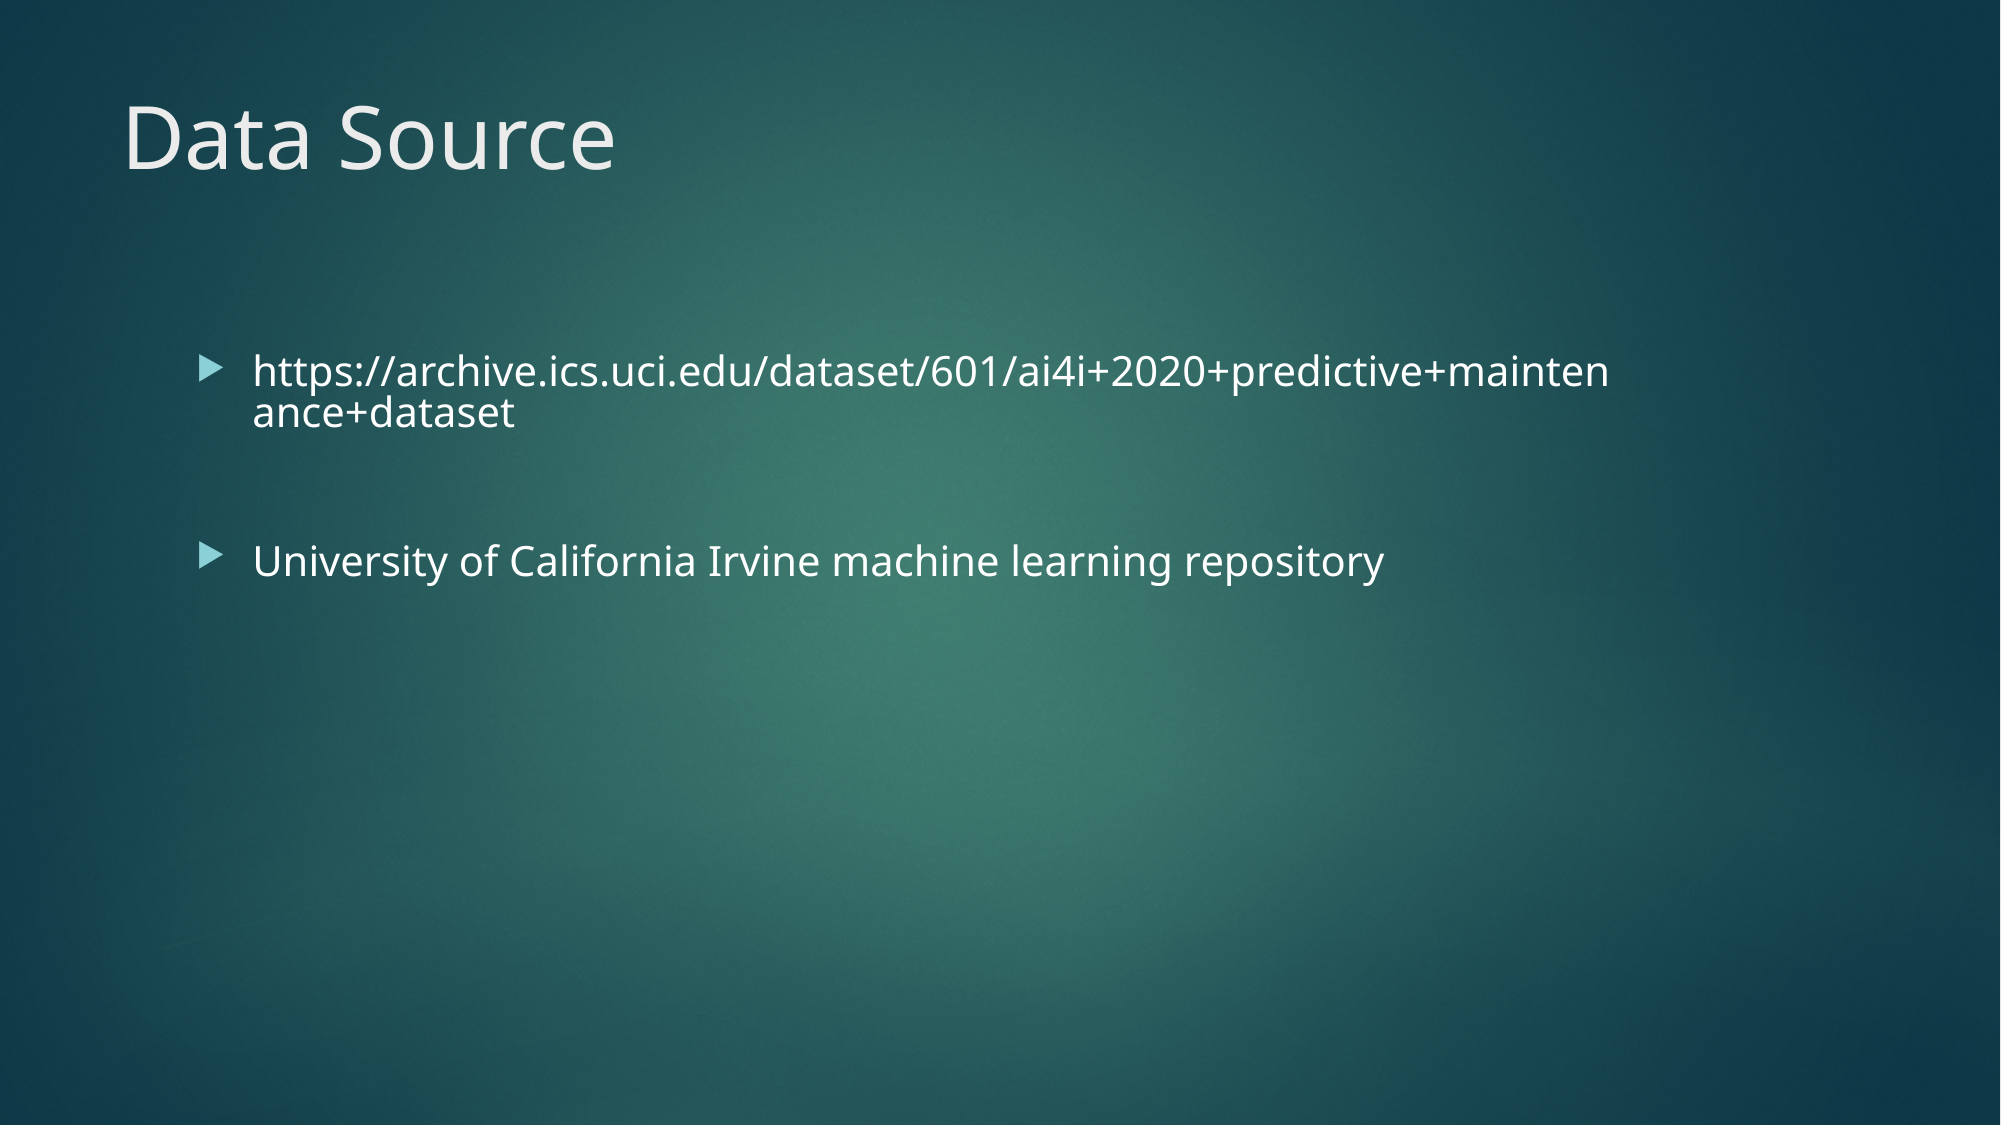

# Data Source
https://archive.ics.uci.edu/dataset/601/ai4i+2020+predictive+maintenance+dataset
University of California Irvine machine learning repository